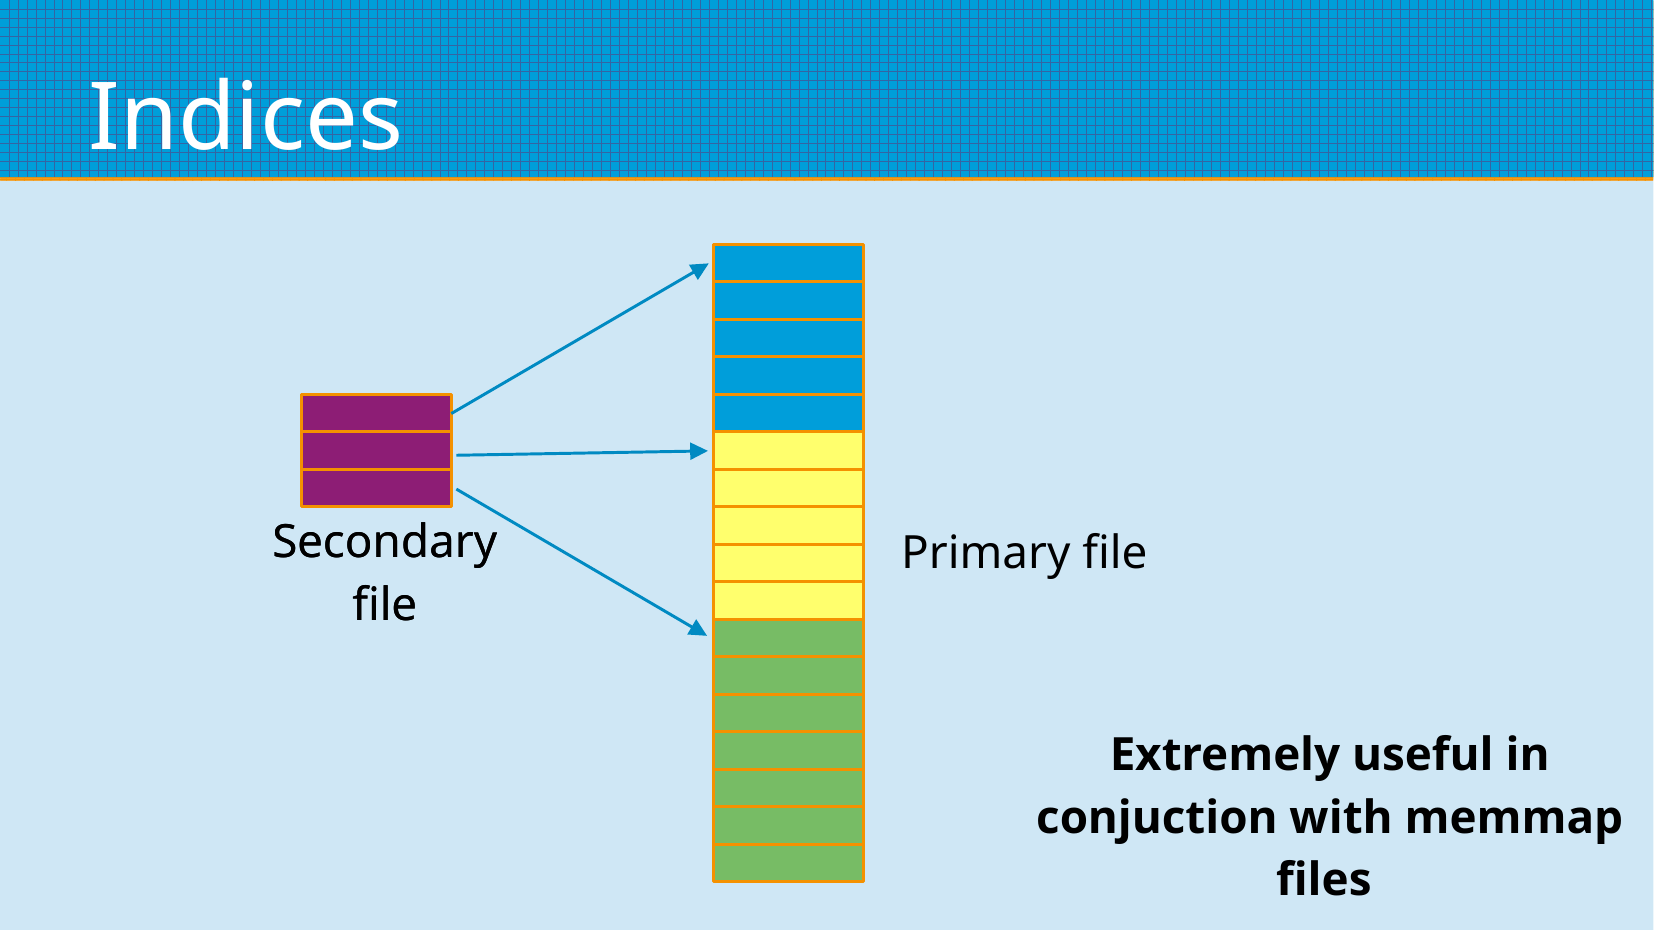

# Indices
Primary file
Secondary file
Secondary file
Extremely useful in conjuction with memmap files